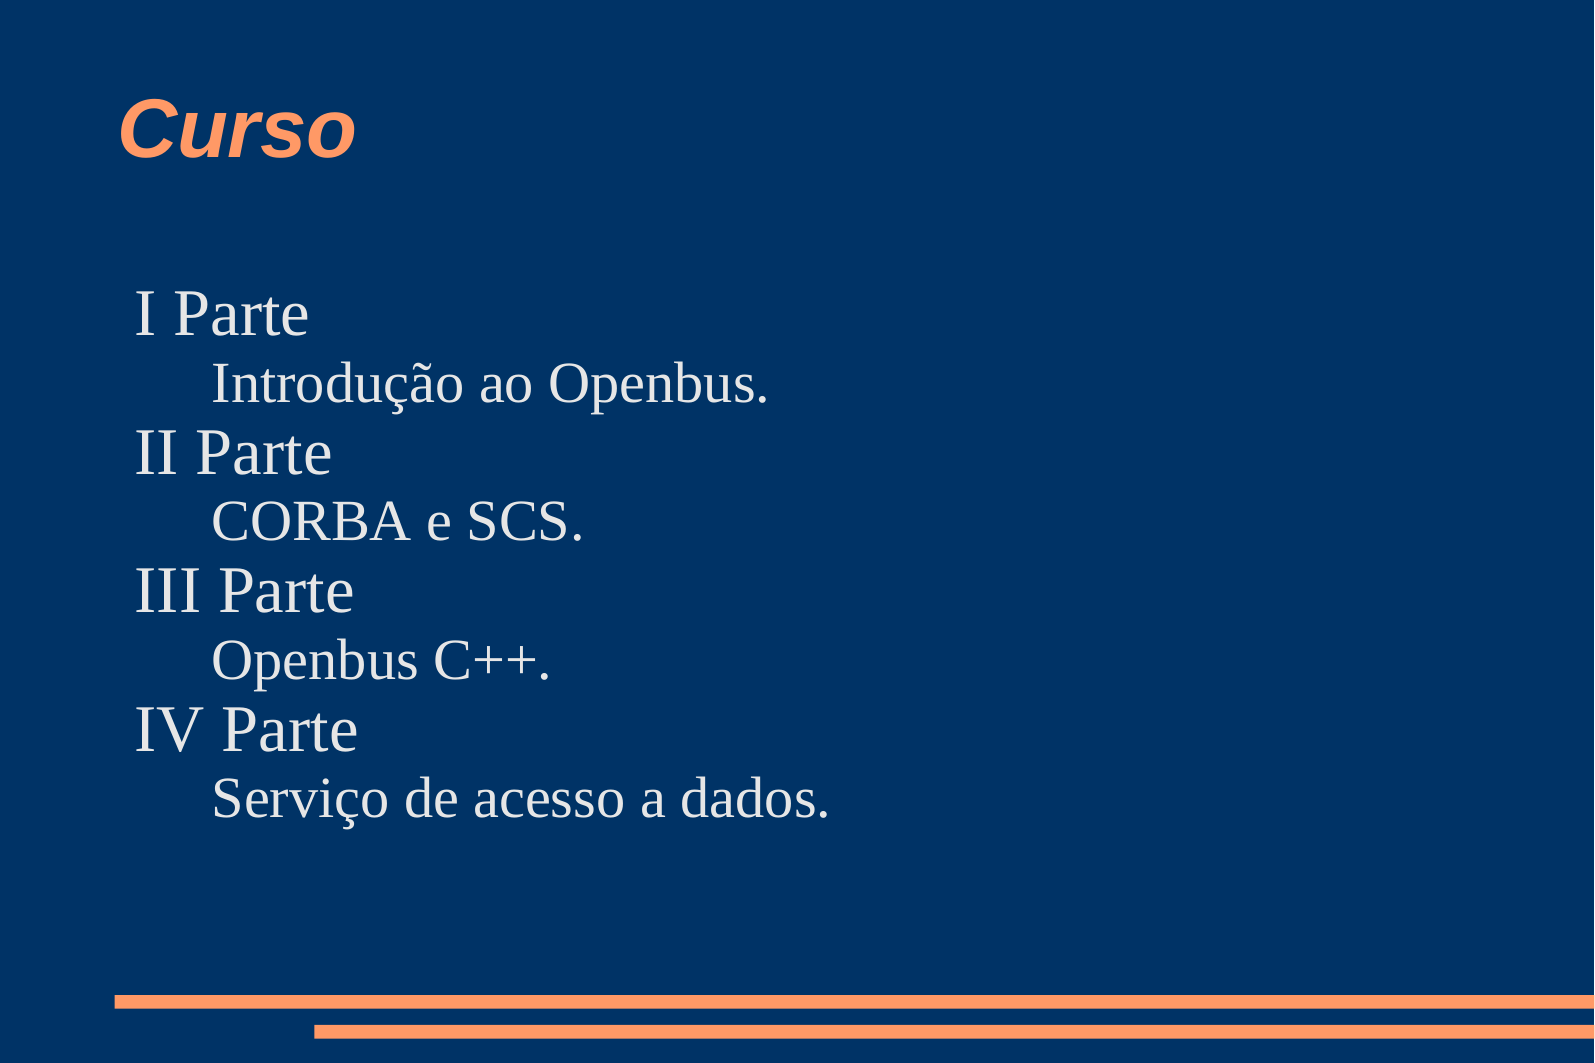

# Curso
I Parte
Introdução ao Openbus.
II Parte
CORBA e SCS.
III Parte
Openbus C++.
IV Parte
Serviço de acesso a dados.